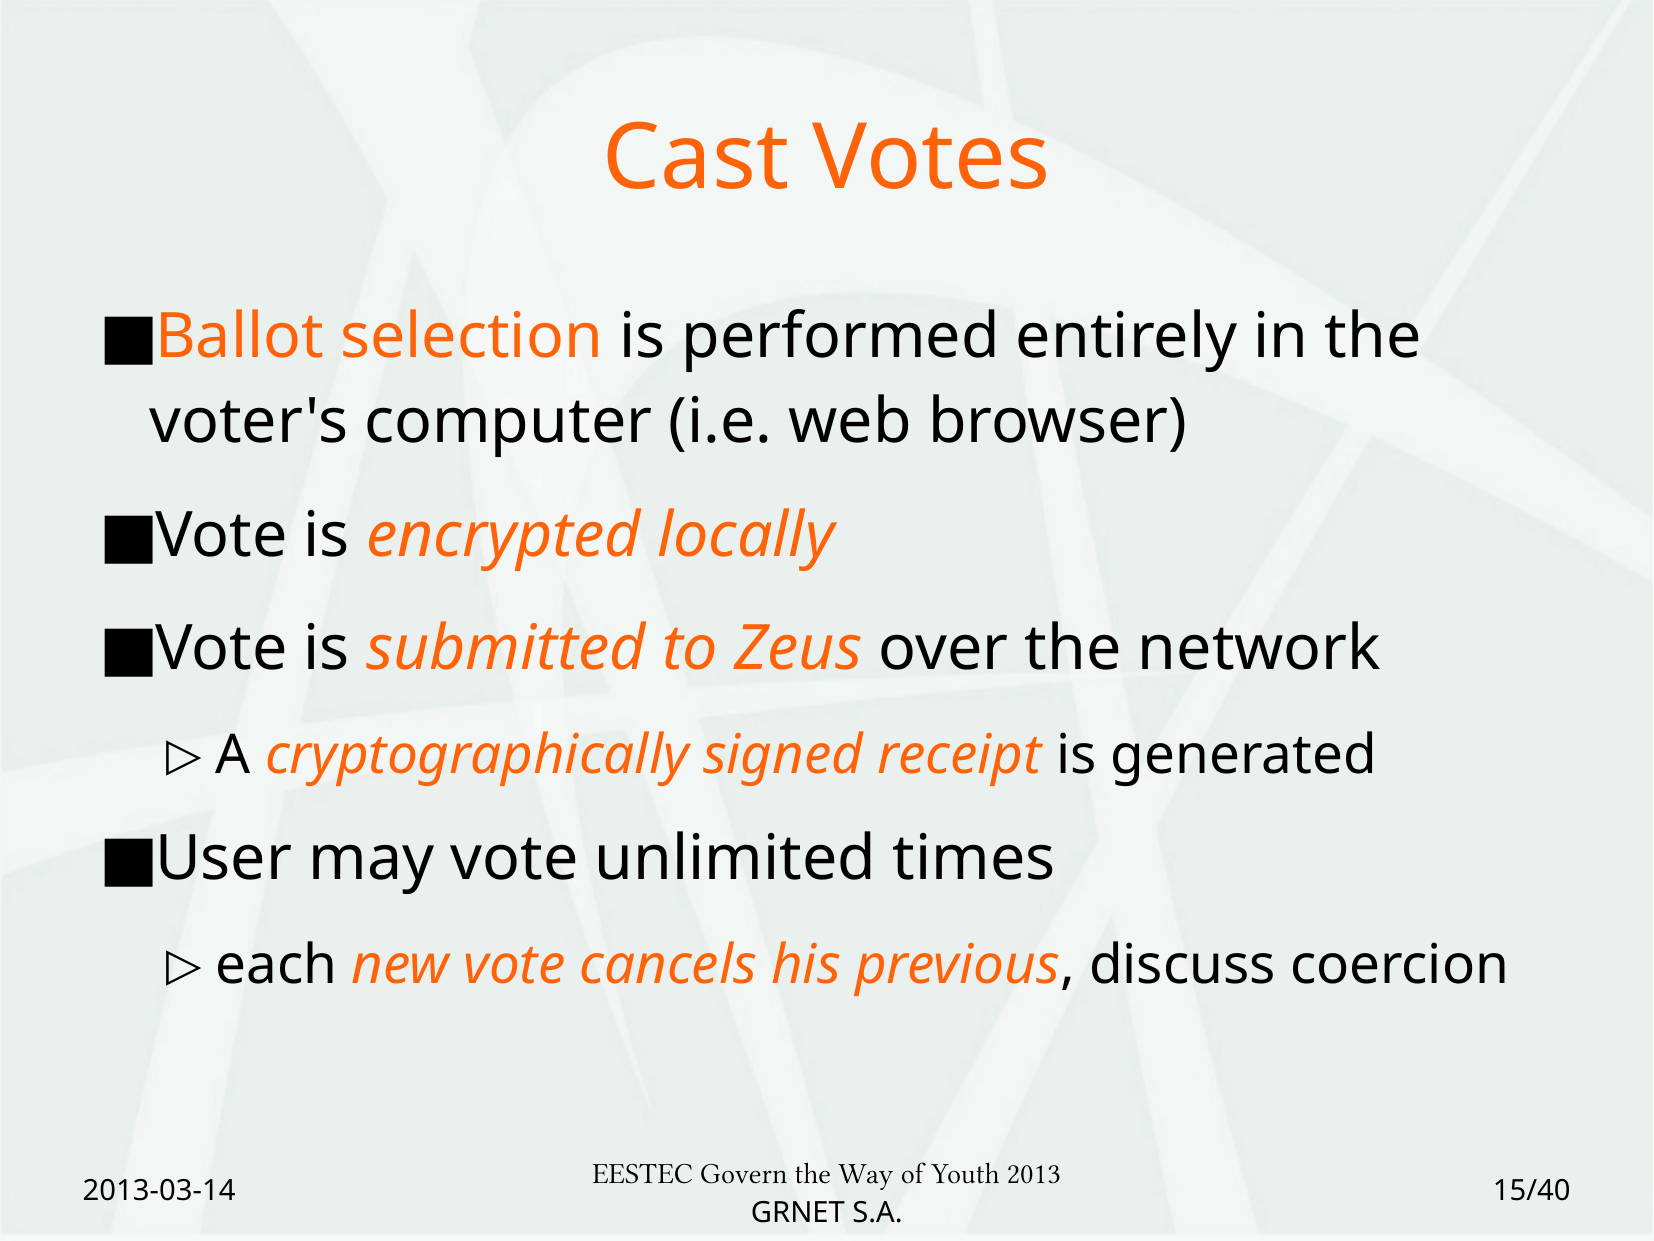

# Cast Votes
Ballot selection is performed entirely in the voter's computer (i.e. web browser)
Vote is encrypted locally
Vote is submitted to Zeus over the network
A cryptographically signed receipt is generated
User may vote unlimited times
each new vote cancels his previous, discuss coercion
GRNET S.A.
2013-03-14
15